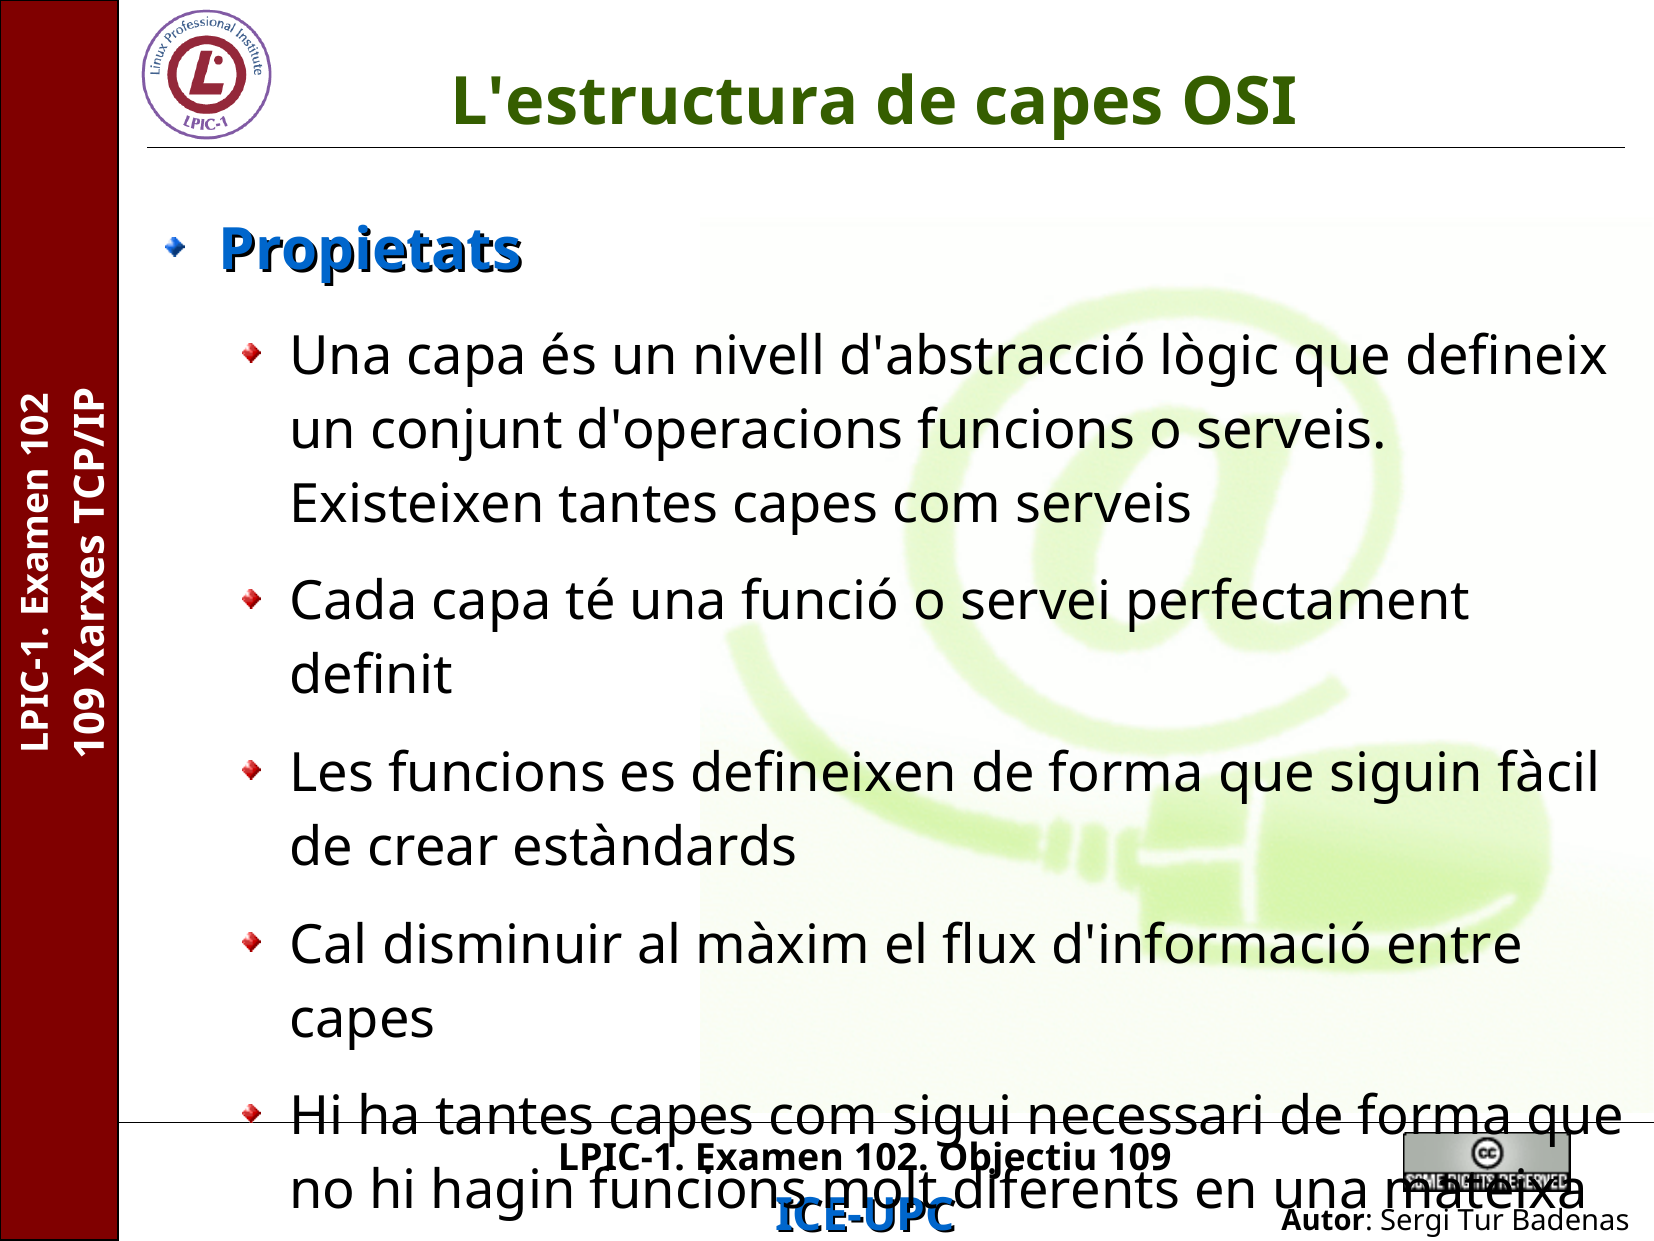

# L'estructura de capes OSI
Propietats
Una capa és un nivell d'abstracció lògic que defineix un conjunt d'operacions funcions o serveis. Existeixen tantes capes com serveis
Cada capa té una funció o servei perfectament definit
Les funcions es defineixen de forma que siguin fàcil de crear estàndards
Cal disminuir al màxim el flux d'informació entre capes
Hi ha tantes capes com sigui necessari de forma que no hi hagin funcions molt diferents en una mateixa capa.